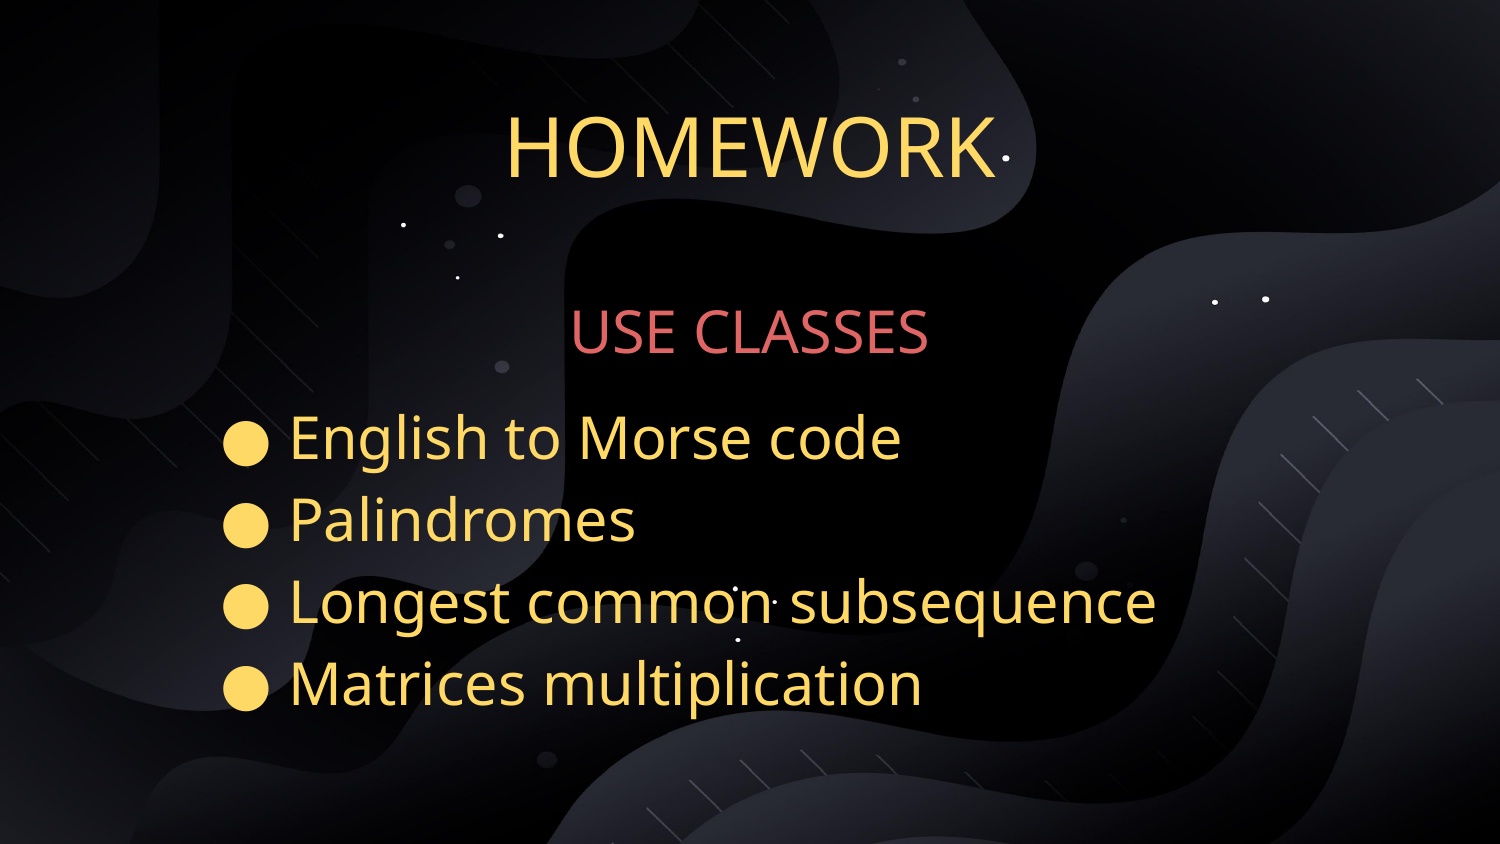

# HOMEWORK
USE CLASSES
English to Morse code
Palindromes
Longest common subsequence
Matrices multiplication